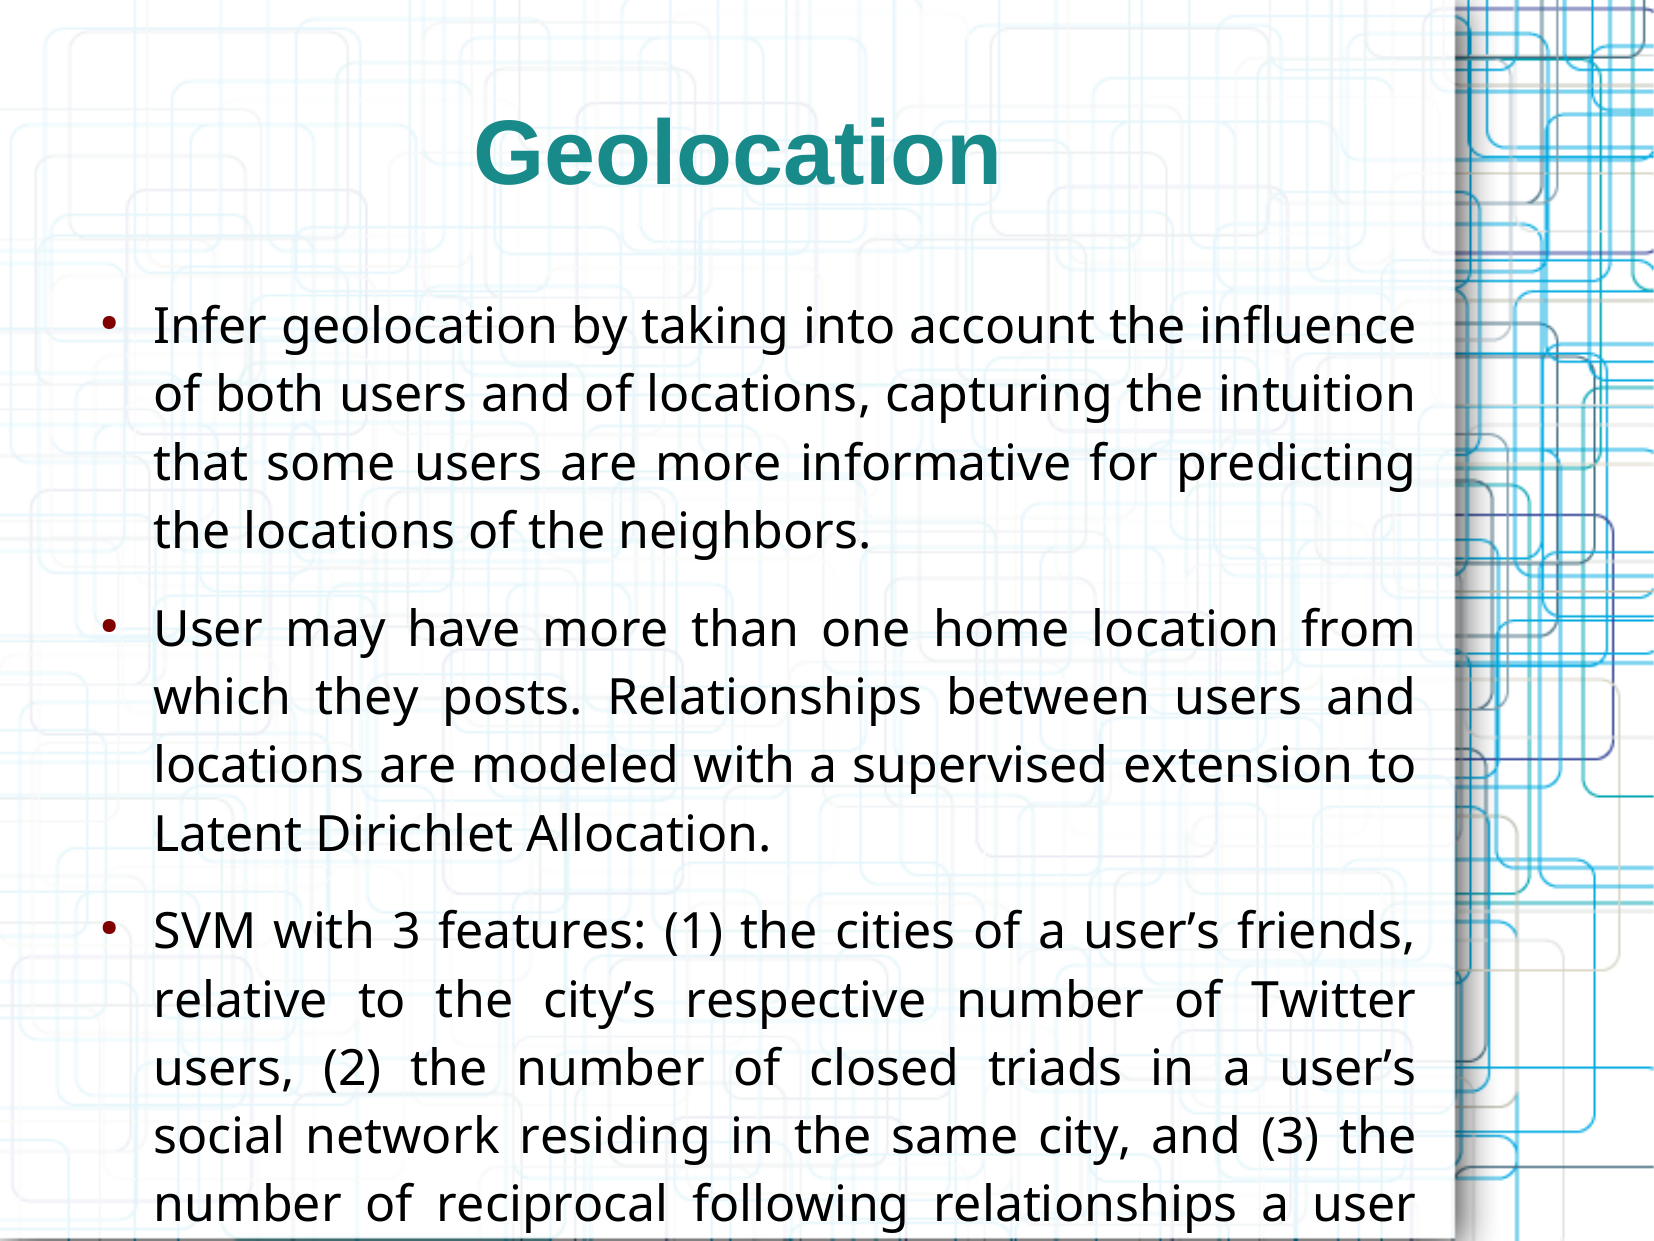

# Geolocation
Infer geolocation by taking into account the influence of both users and of locations, capturing the intuition that some users are more informative for predicting the locations of the neighbors.
User may have more than one home location from which they posts. Relationships between users and locations are modeled with a supervised extension to Latent Dirichlet Allocation.
SVM with 3 features: (1) the cities of a user’s friends, relative to the city’s respective number of Twitter users, (2) the number of closed triads in a user’s social network residing in the same city, and (3) the number of reciprocal following relationships a user has per city.